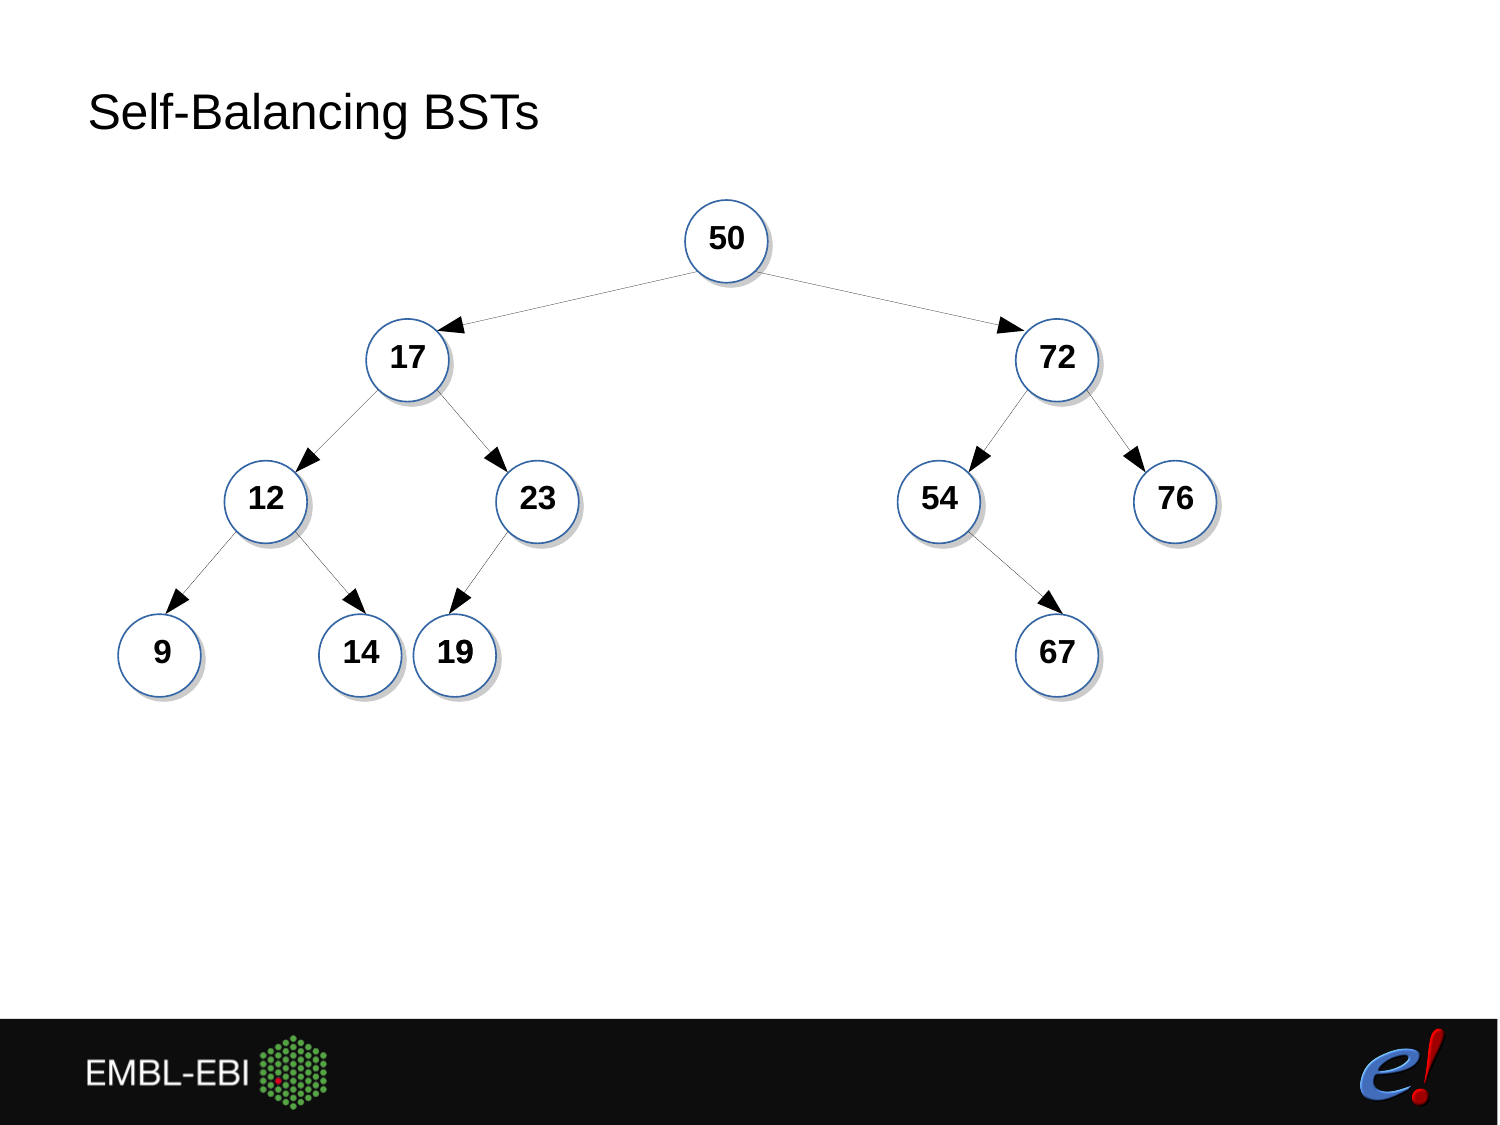

# Self-Balancing BSTs
50
17
72
12
23
54
76
9
14
19
19
67